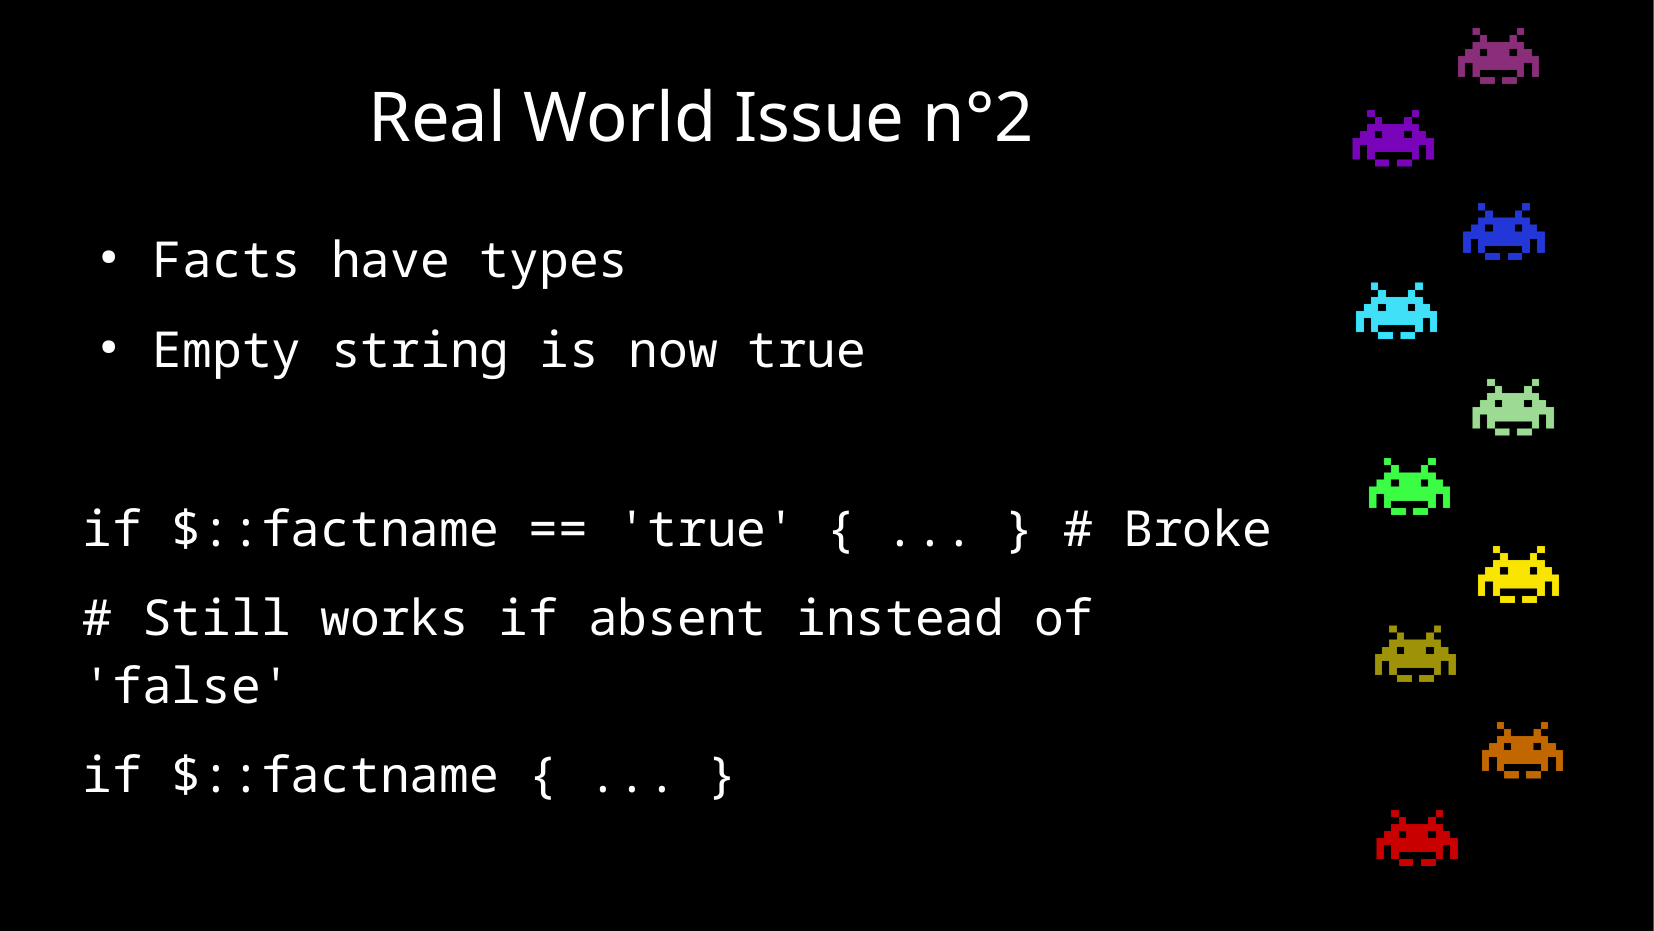

# Real World Issue n°2
Facts have types
Empty string is now true
if $::factname == 'true' { ... } # Broke
# Still works if absent instead of 'false'
if $::factname { ... }